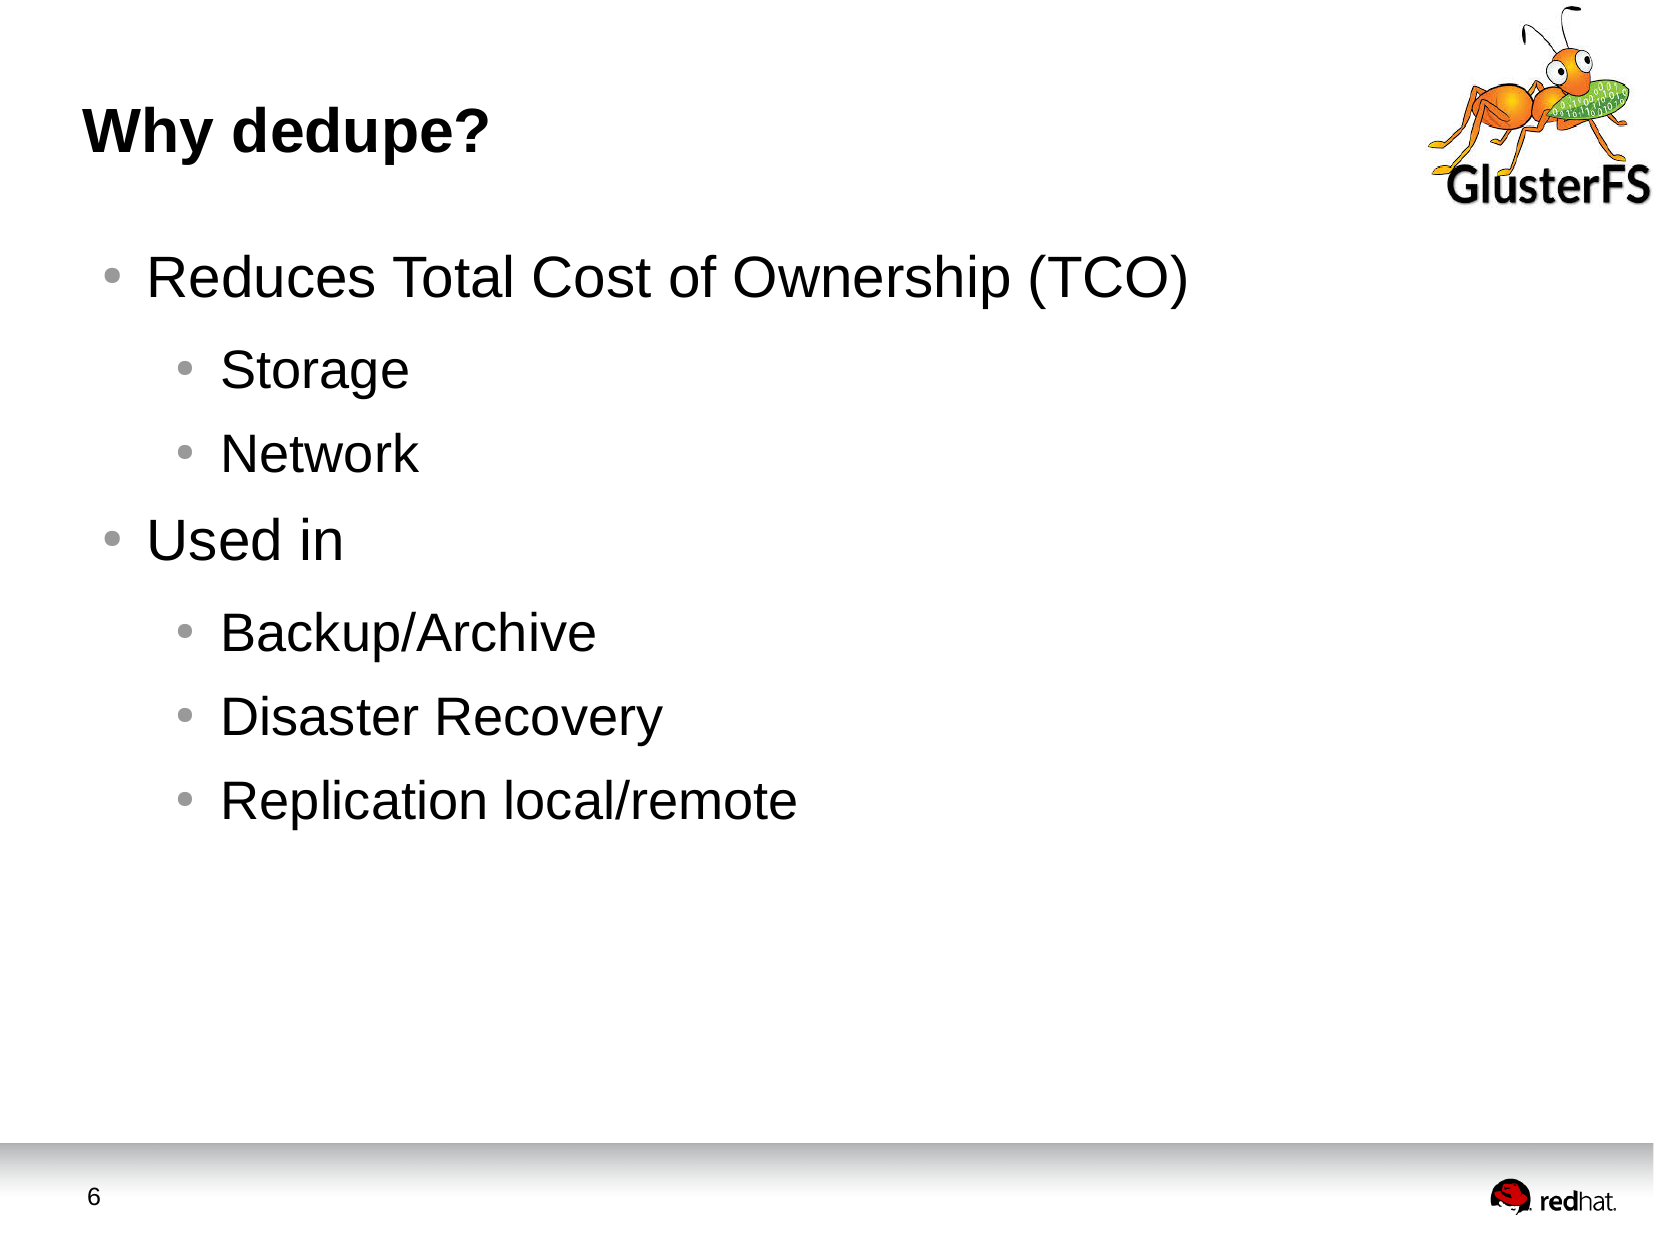

# Why dedupe?
Reduces Total Cost of Ownership (TCO)
Storage
Network
Used in
Backup/Archive
Disaster Recovery
Replication local/remote